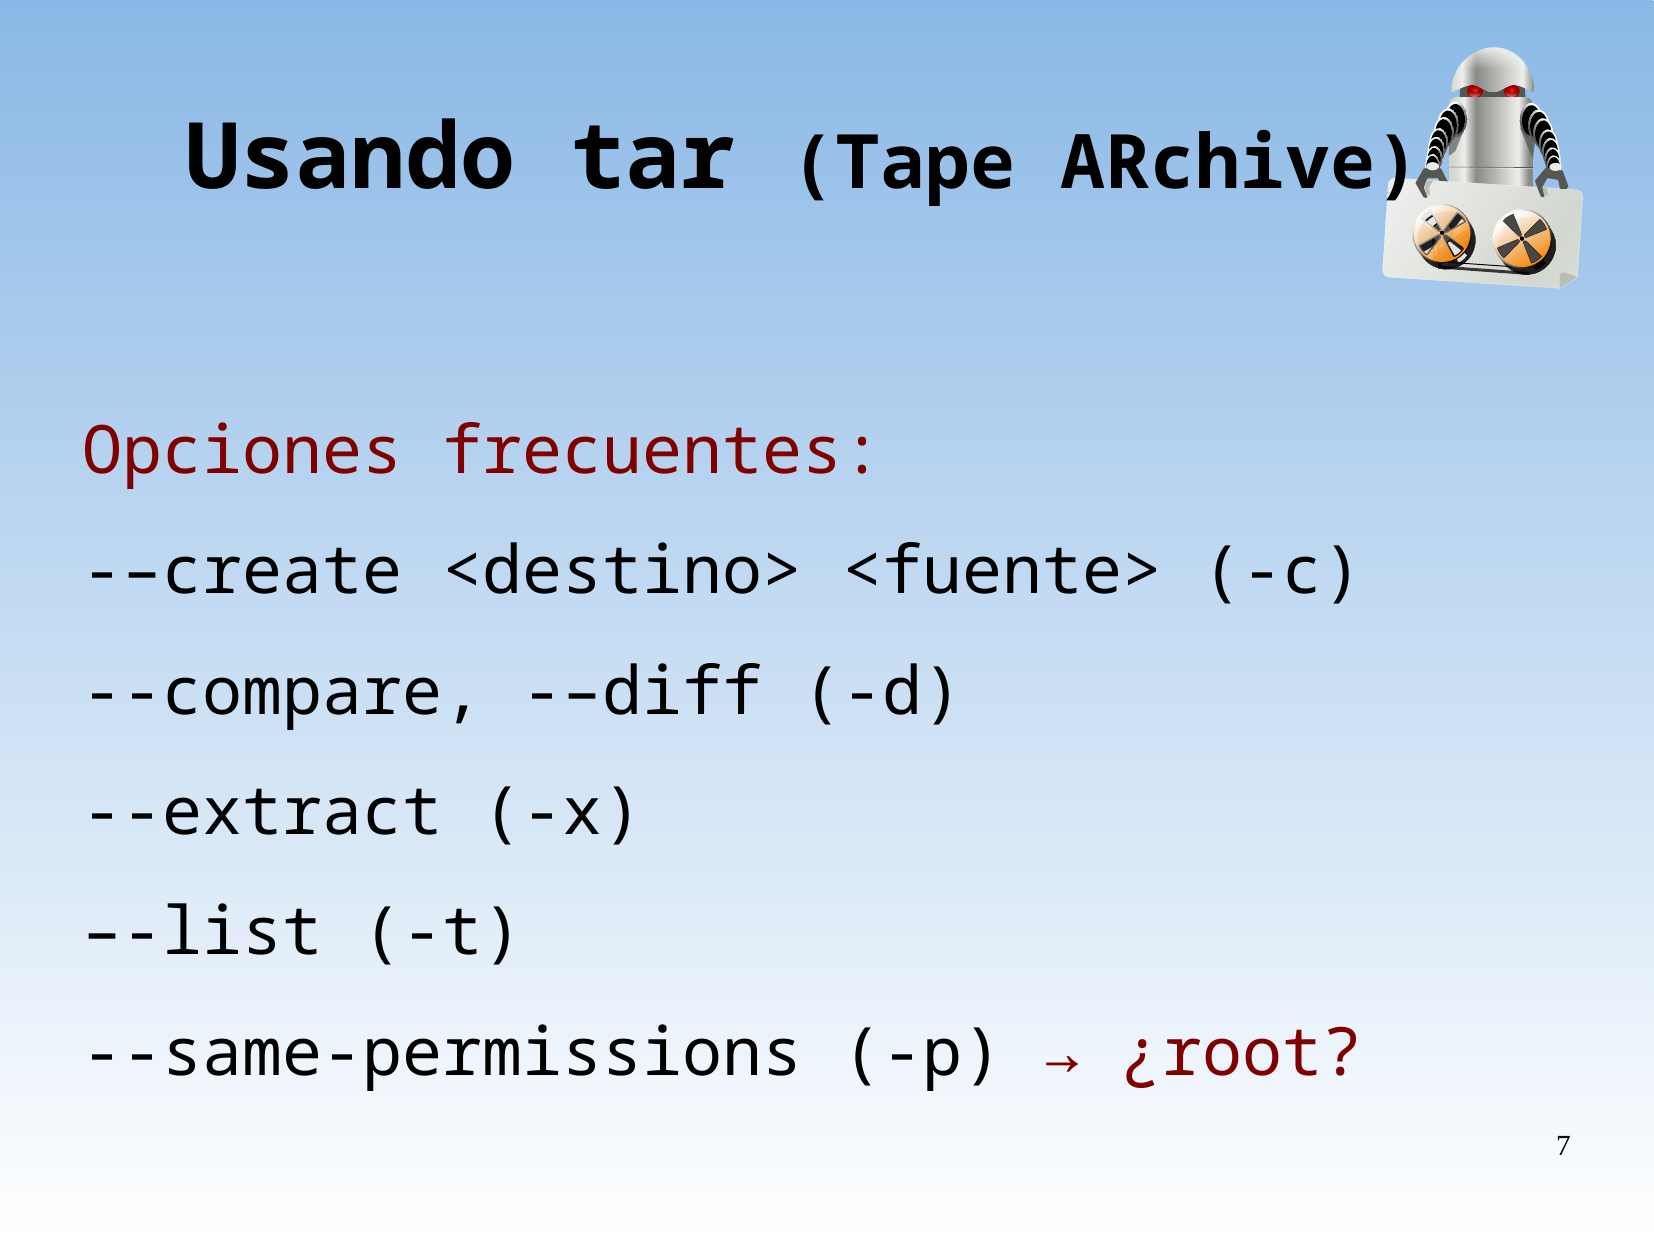

# Usando tar (Tape ARchive)
Opciones frecuentes:
-–create <destino> <fuente> (-c)
--compare, -–diff (-d)
--extract (-x)
–-list (-t)
--same-permissions (-p) → ¿root?
7